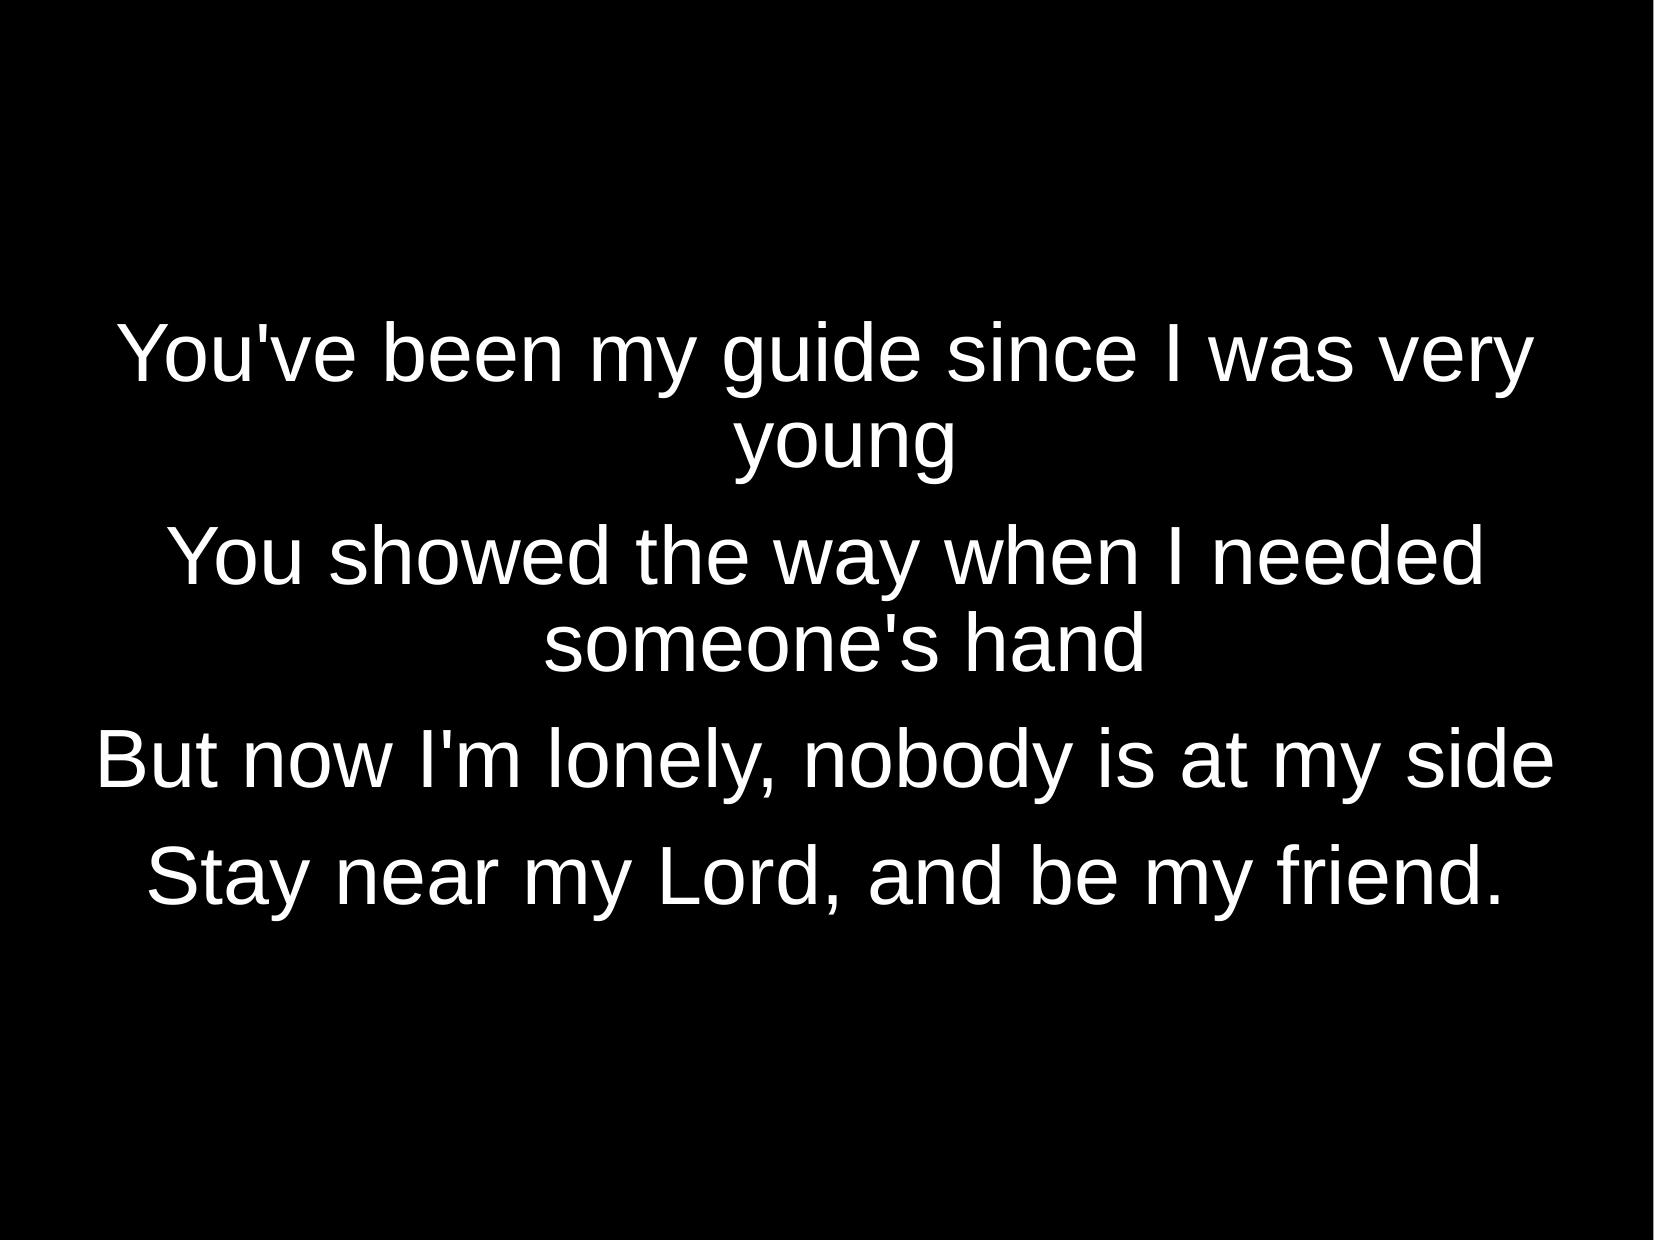

#
You've been my guide since I was very young
You showed the way when I needed someone's hand
But now I'm lonely, nobody is at my side
Stay near my Lord, and be my friend.